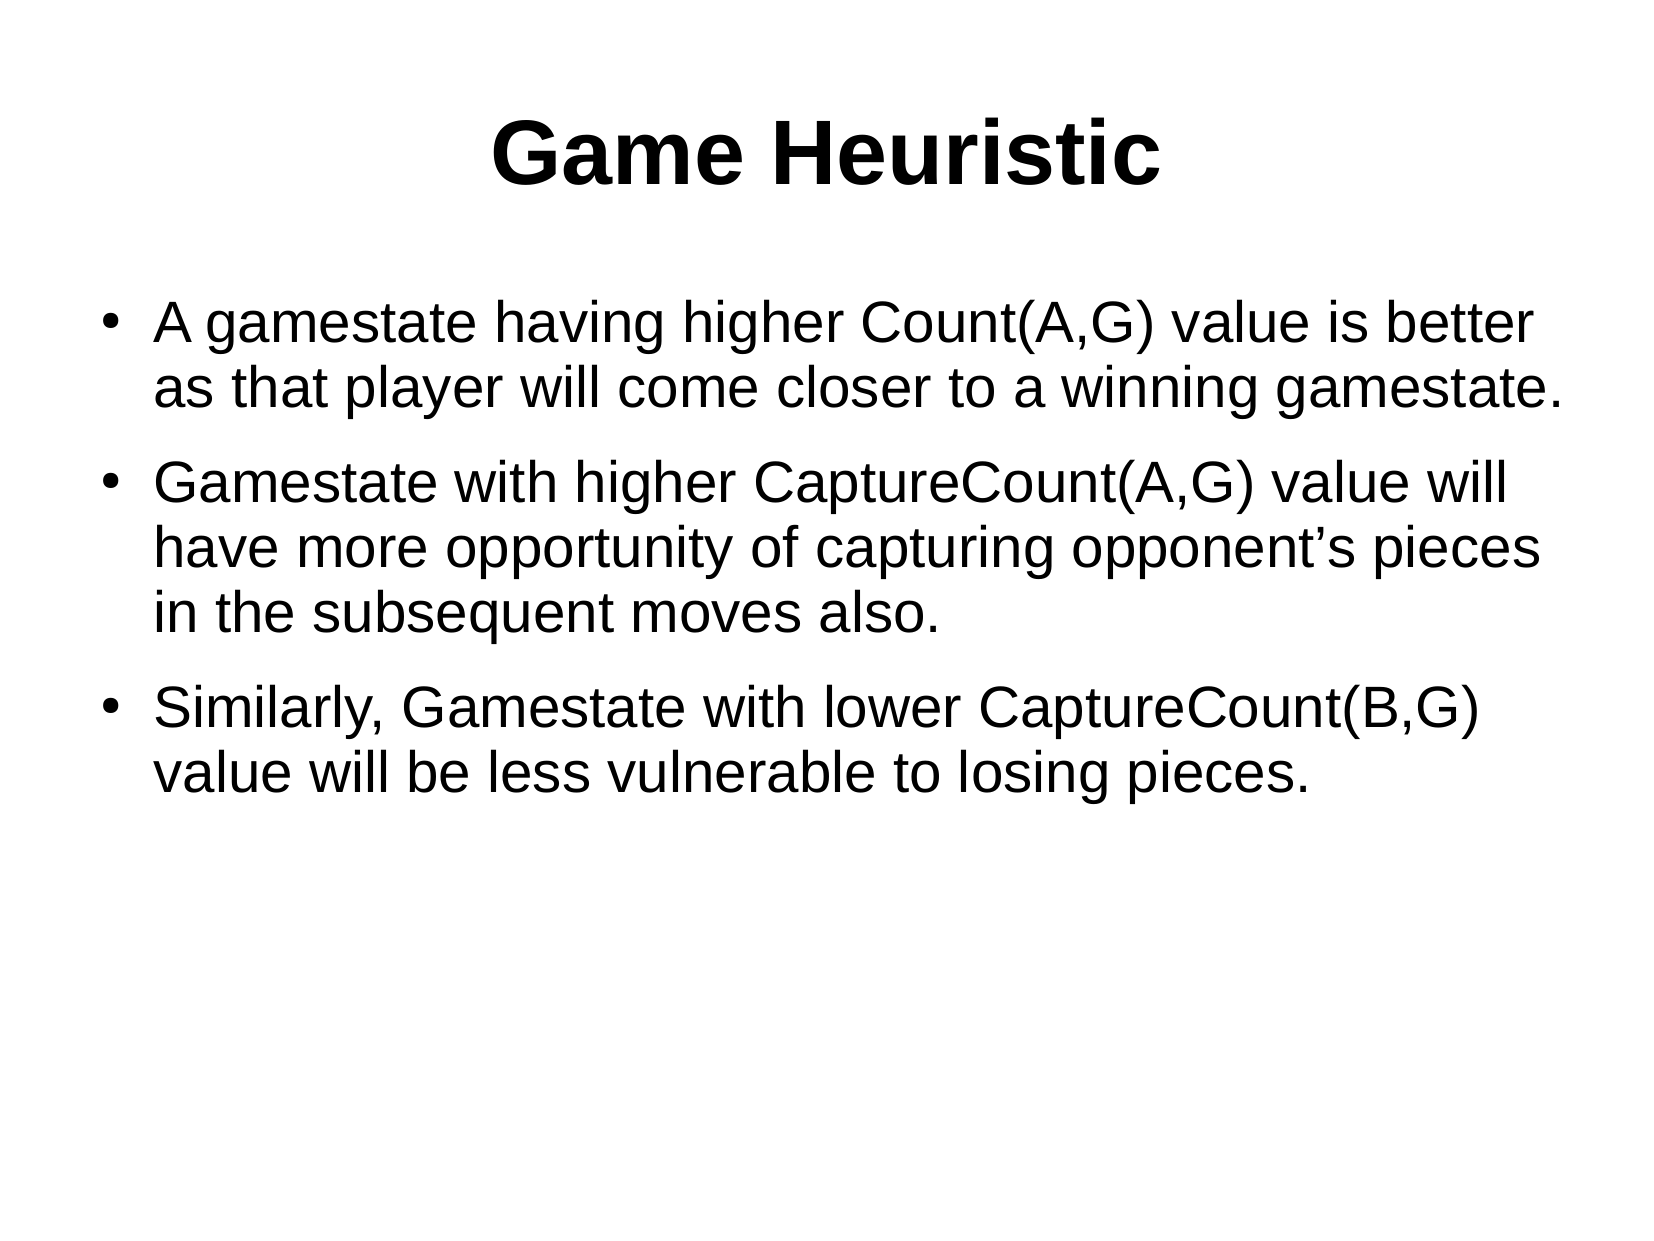

# Game Heuristic
A gamestate having higher Count(A,G) value is better as that player will come closer to a winning gamestate.
Gamestate with higher CaptureCount(A,G) value will have more opportunity of capturing opponent’s pieces in the subsequent moves also.
Similarly, Gamestate with lower CaptureCount(B,G) value will be less vulnerable to losing pieces.